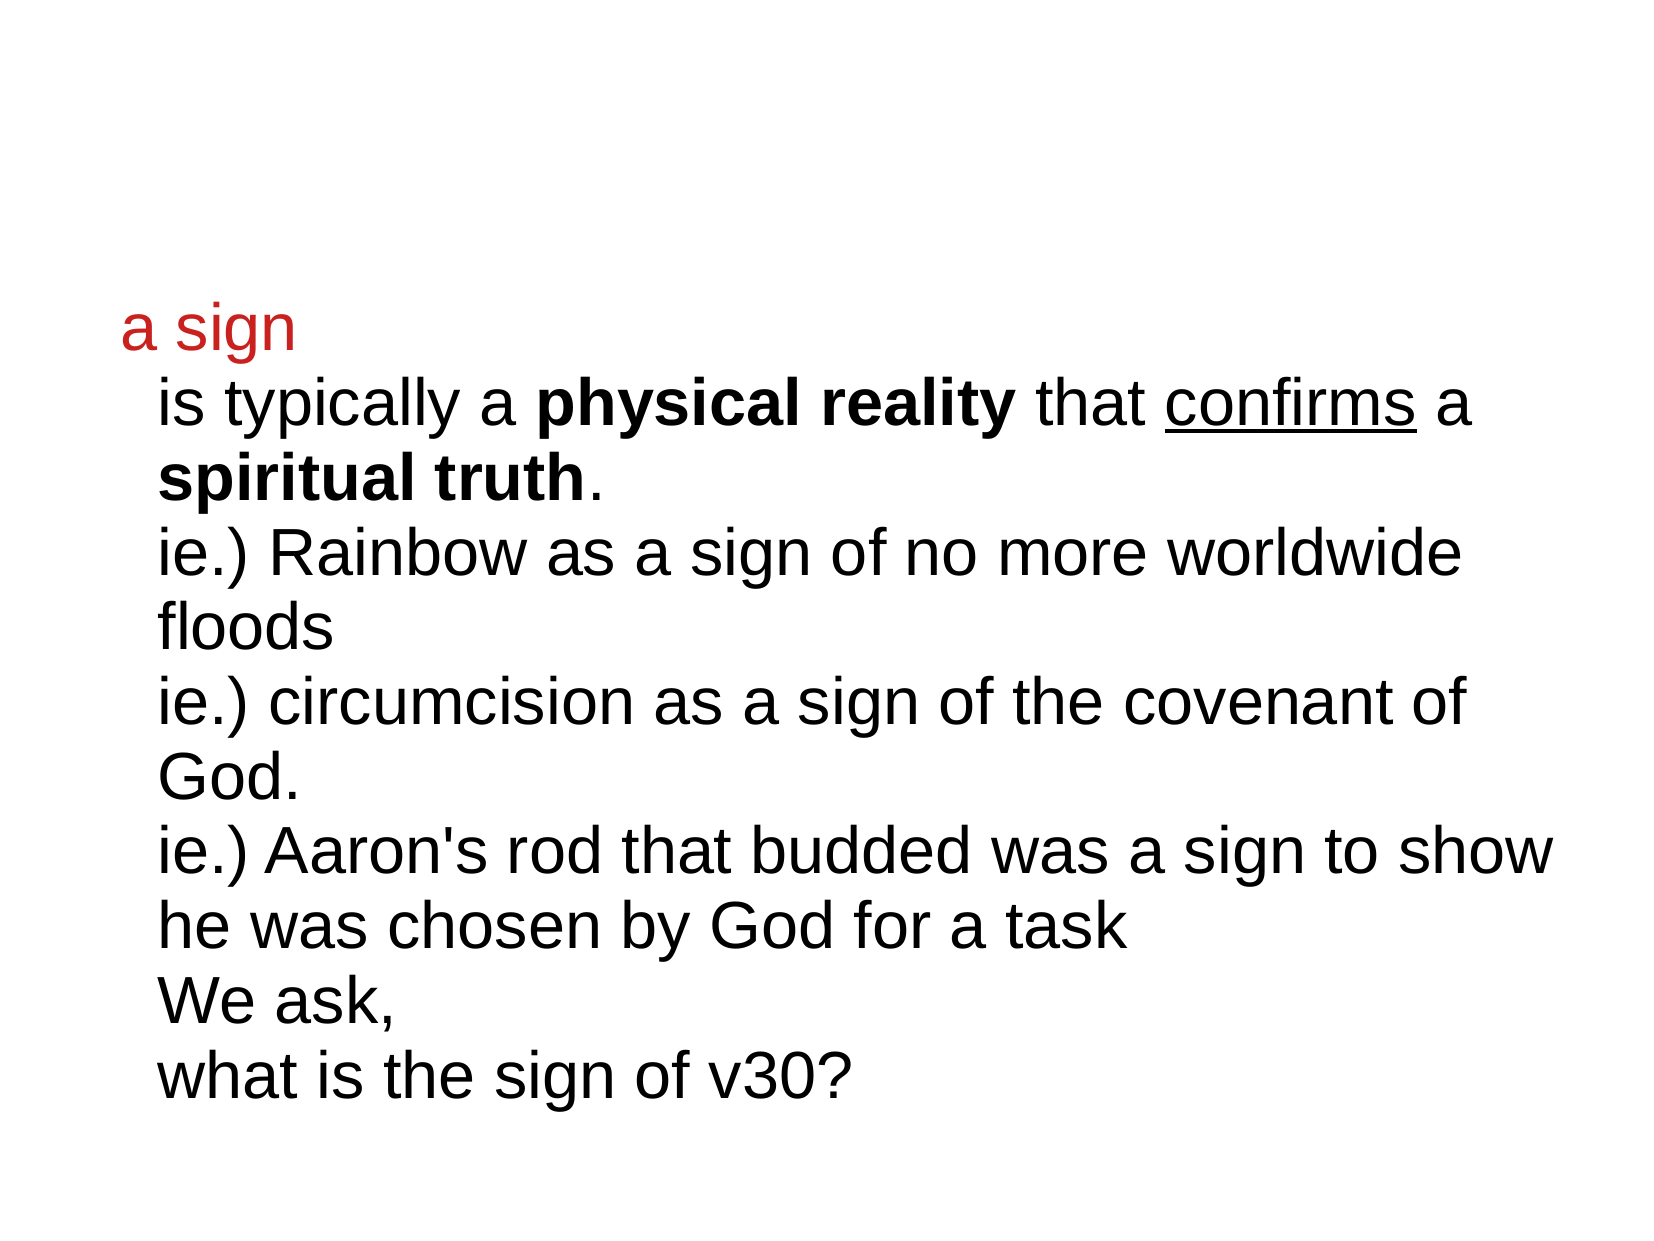

#
a sign
is typically a physical reality that confirms a spiritual truth.
ie.) Rainbow as a sign of no more worldwide floods
ie.) circumcision as a sign of the covenant of God.
ie.) Aaron's rod that budded was a sign to show he was chosen by God for a task
We ask,
what is the sign of v30?